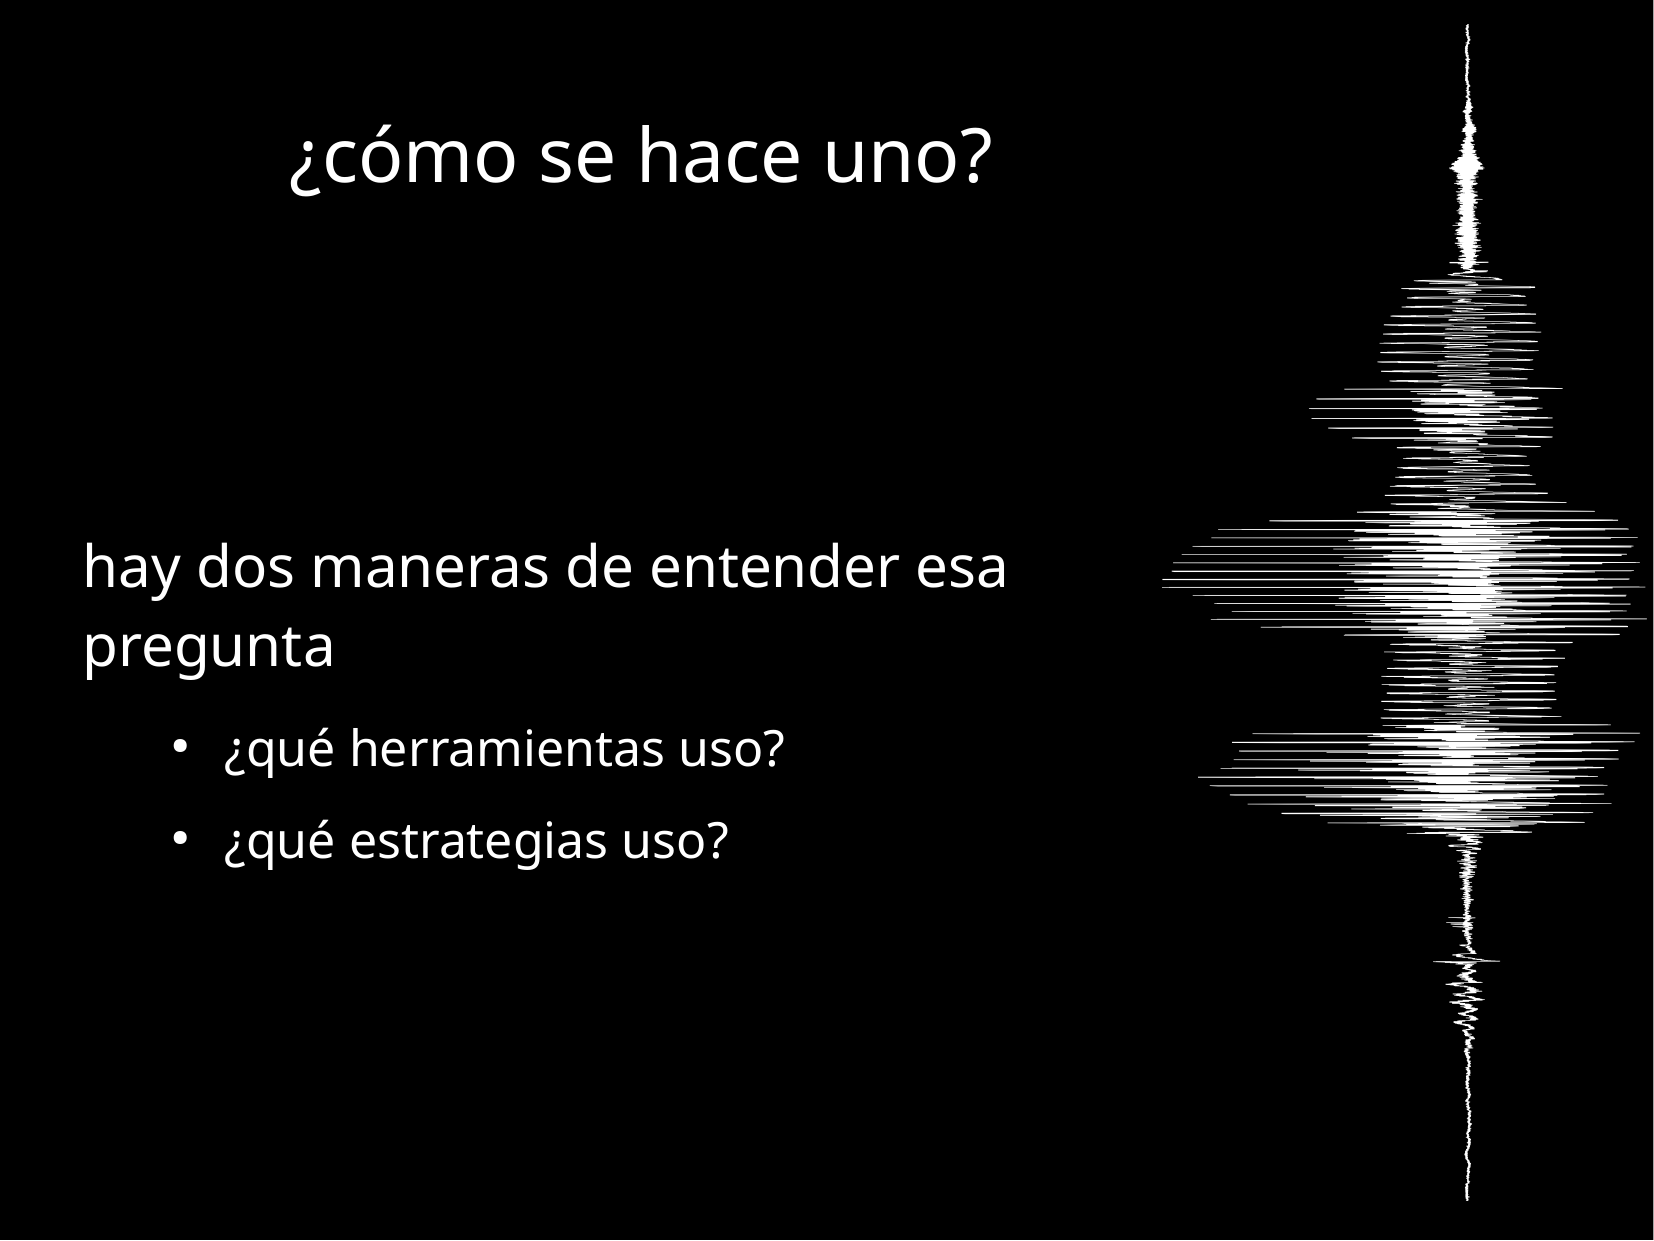

# ¿cómo se hace uno?
hay dos maneras de entender esa pregunta
¿qué herramientas uso?
¿qué estrategias uso?